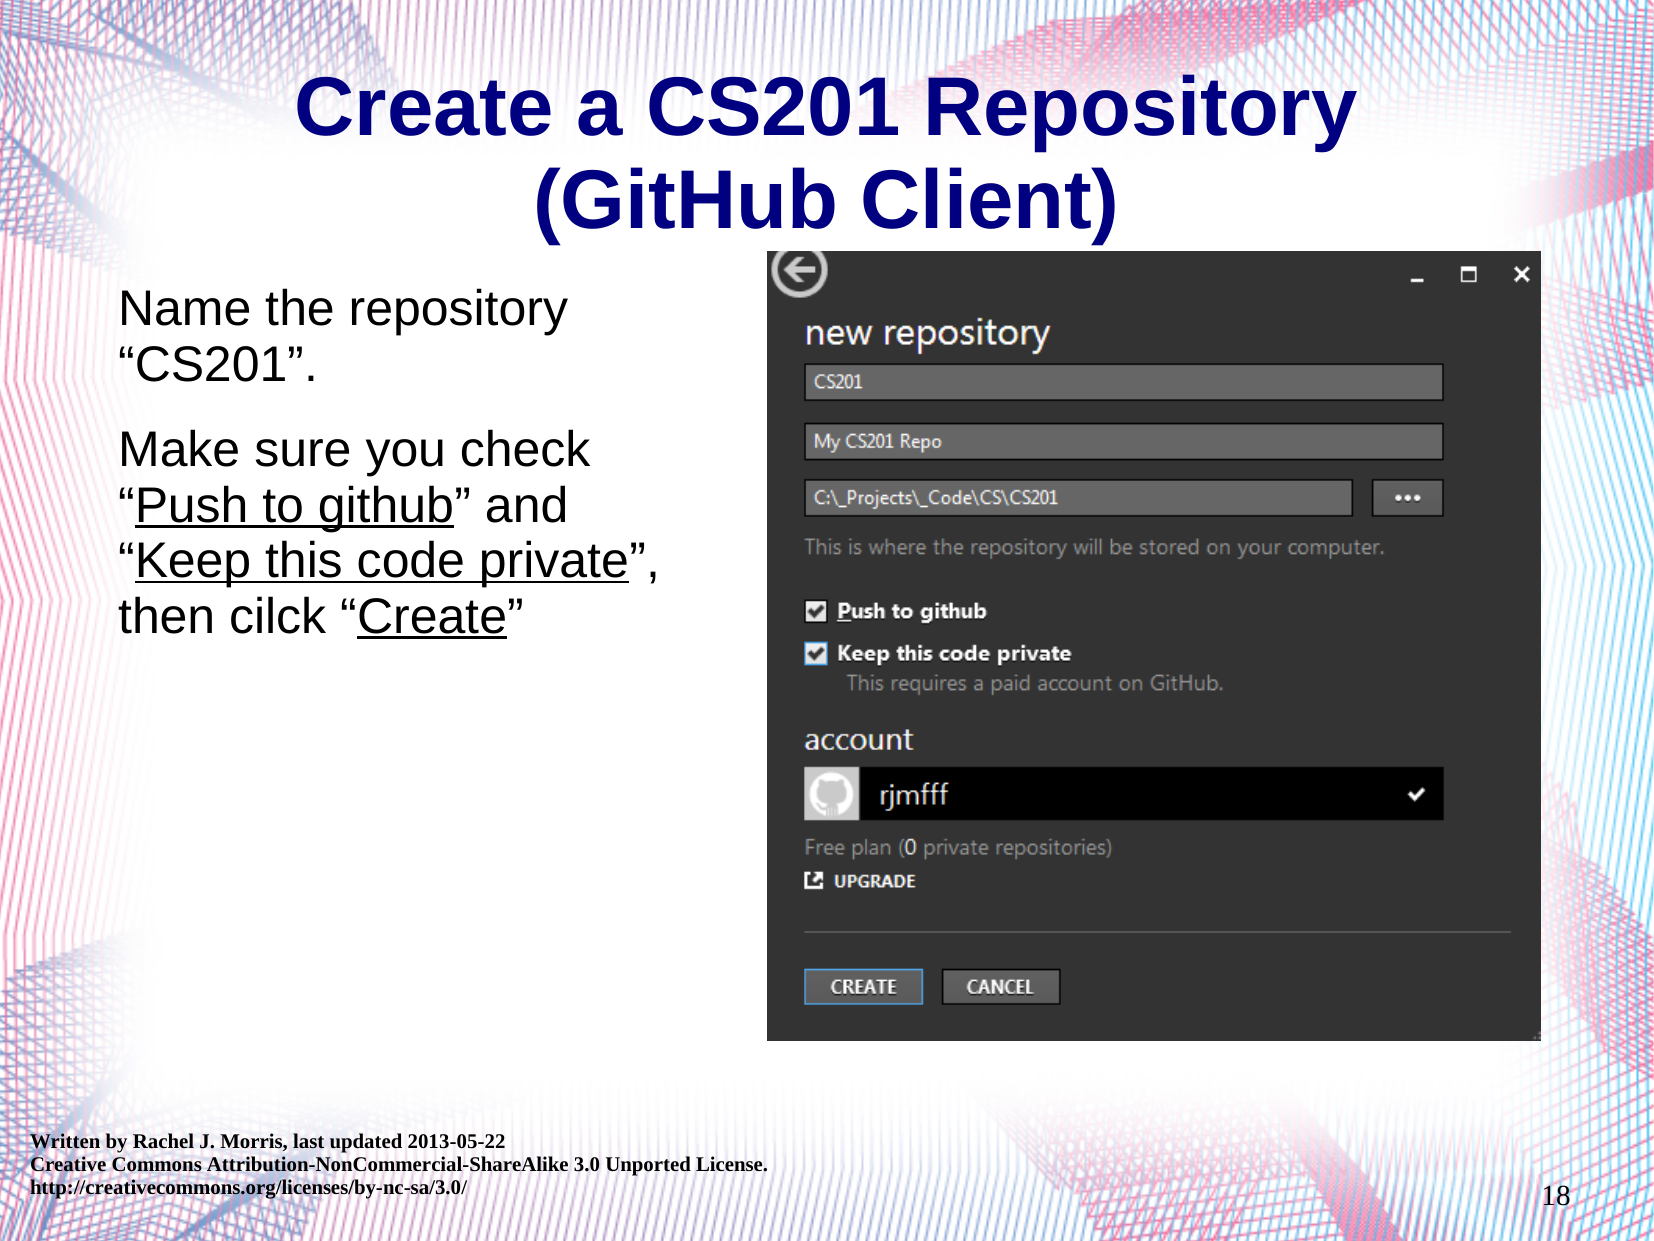

# Create a CS201 Repository (GitHub Client)
Name the repository “CS201”.
Make sure you check
“Push to github” and
“Keep this code private”, then cilck “Create”
18